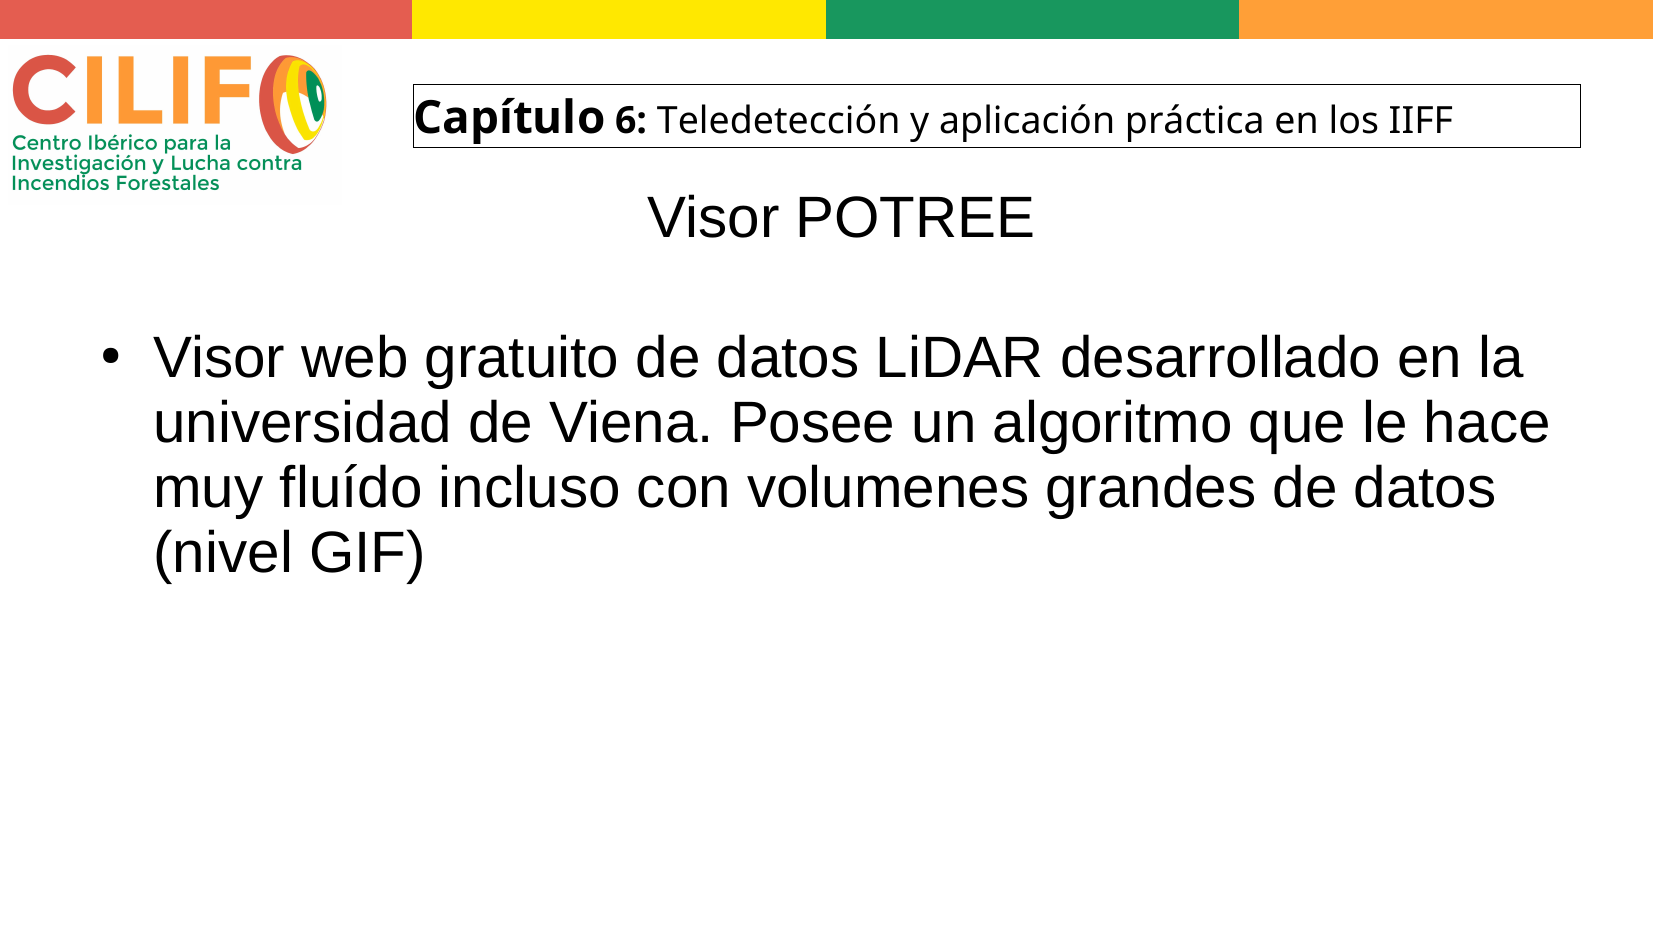

# Visor POTREE
Visor web gratuito de datos LiDAR desarrollado en la universidad de Viena. Posee un algoritmo que le hace muy fluído incluso con volumenes grandes de datos (nivel GIF)